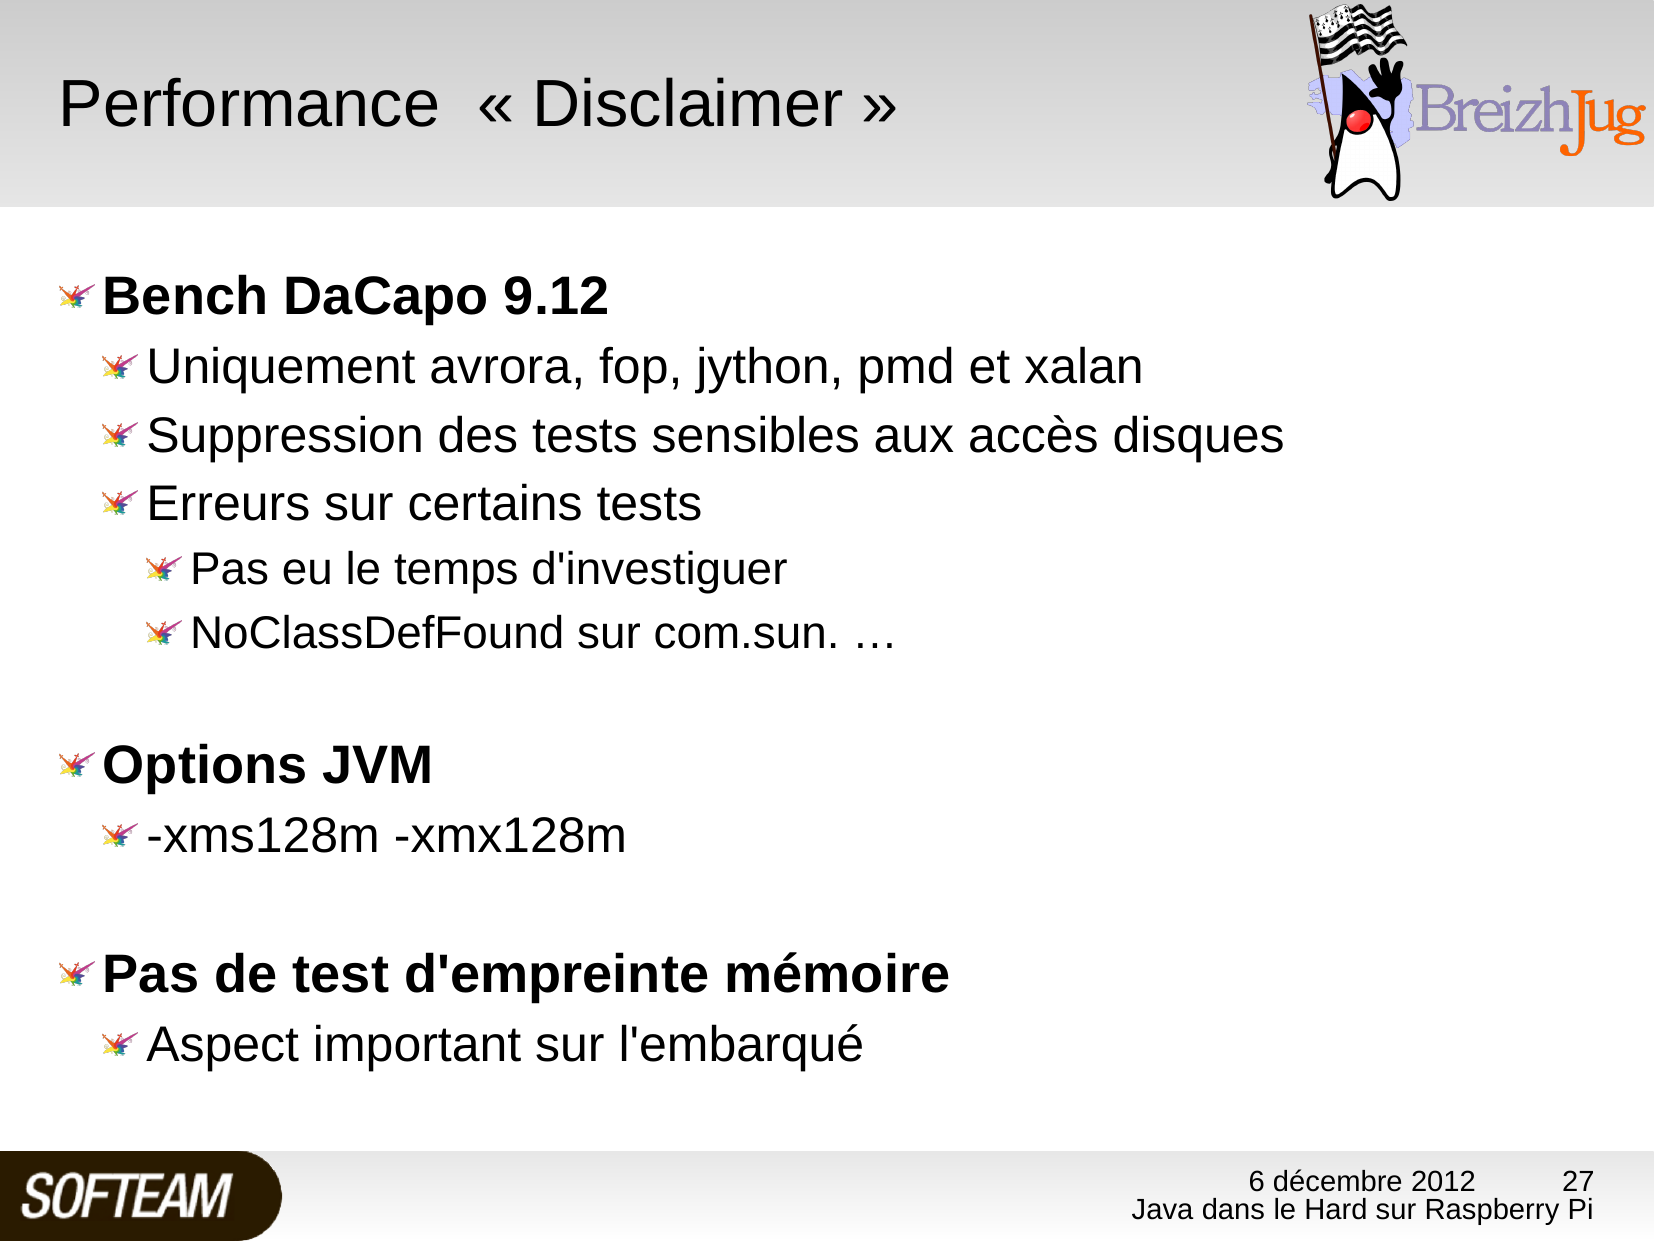

# Performance « Disclaimer »
Bench DaCapo 9.12
Uniquement avrora, fop, jython, pmd et xalan
Suppression des tests sensibles aux accès disques
Erreurs sur certains tests
Pas eu le temps d'investiguer
NoClassDefFound sur com.sun. …
Options JVM
-xms128m -xmx128m
Pas de test d'empreinte mémoire
Aspect important sur l'embarqué
14 septembre 2012
27
Beaglebone - JugSummerCamp 2012